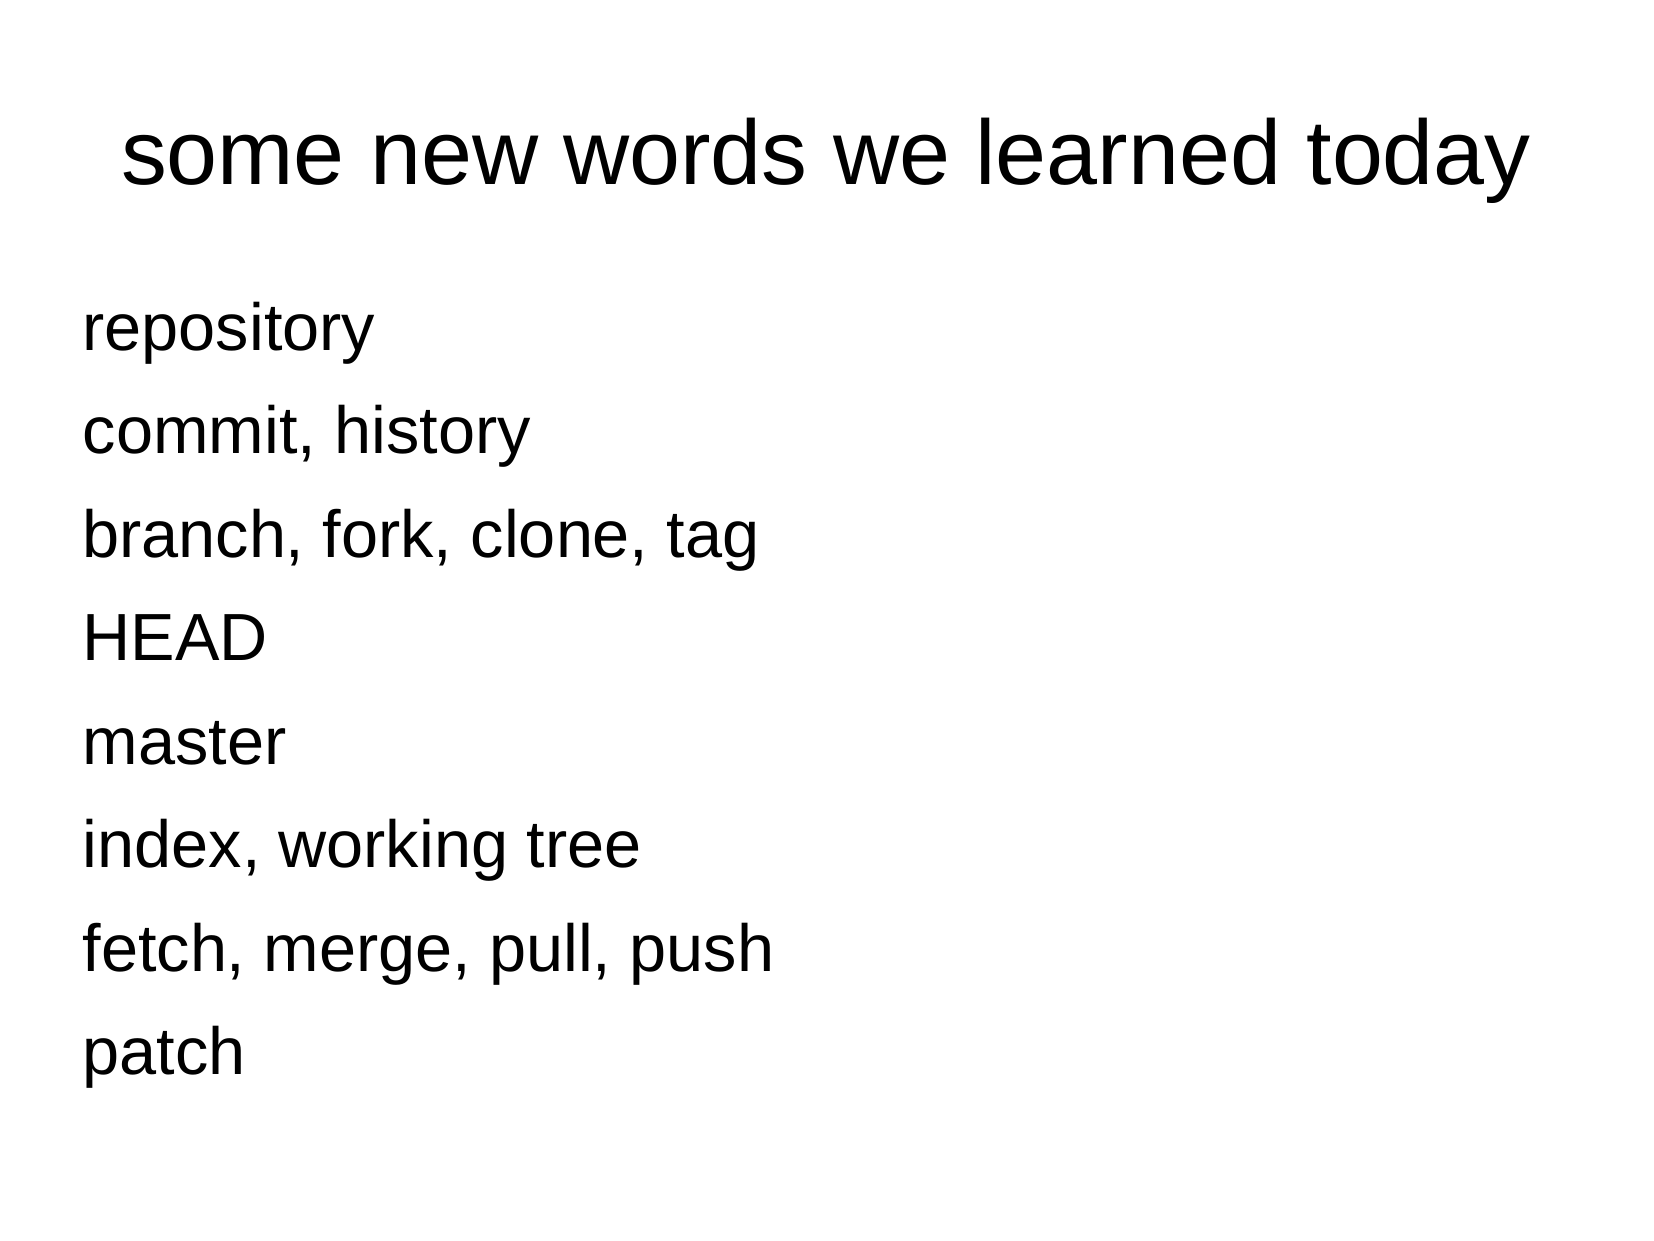

# some new words we learned today
repository
commit, history
branch, fork, clone, tag
HEAD
master
index, working tree
fetch, merge, pull, push
patch